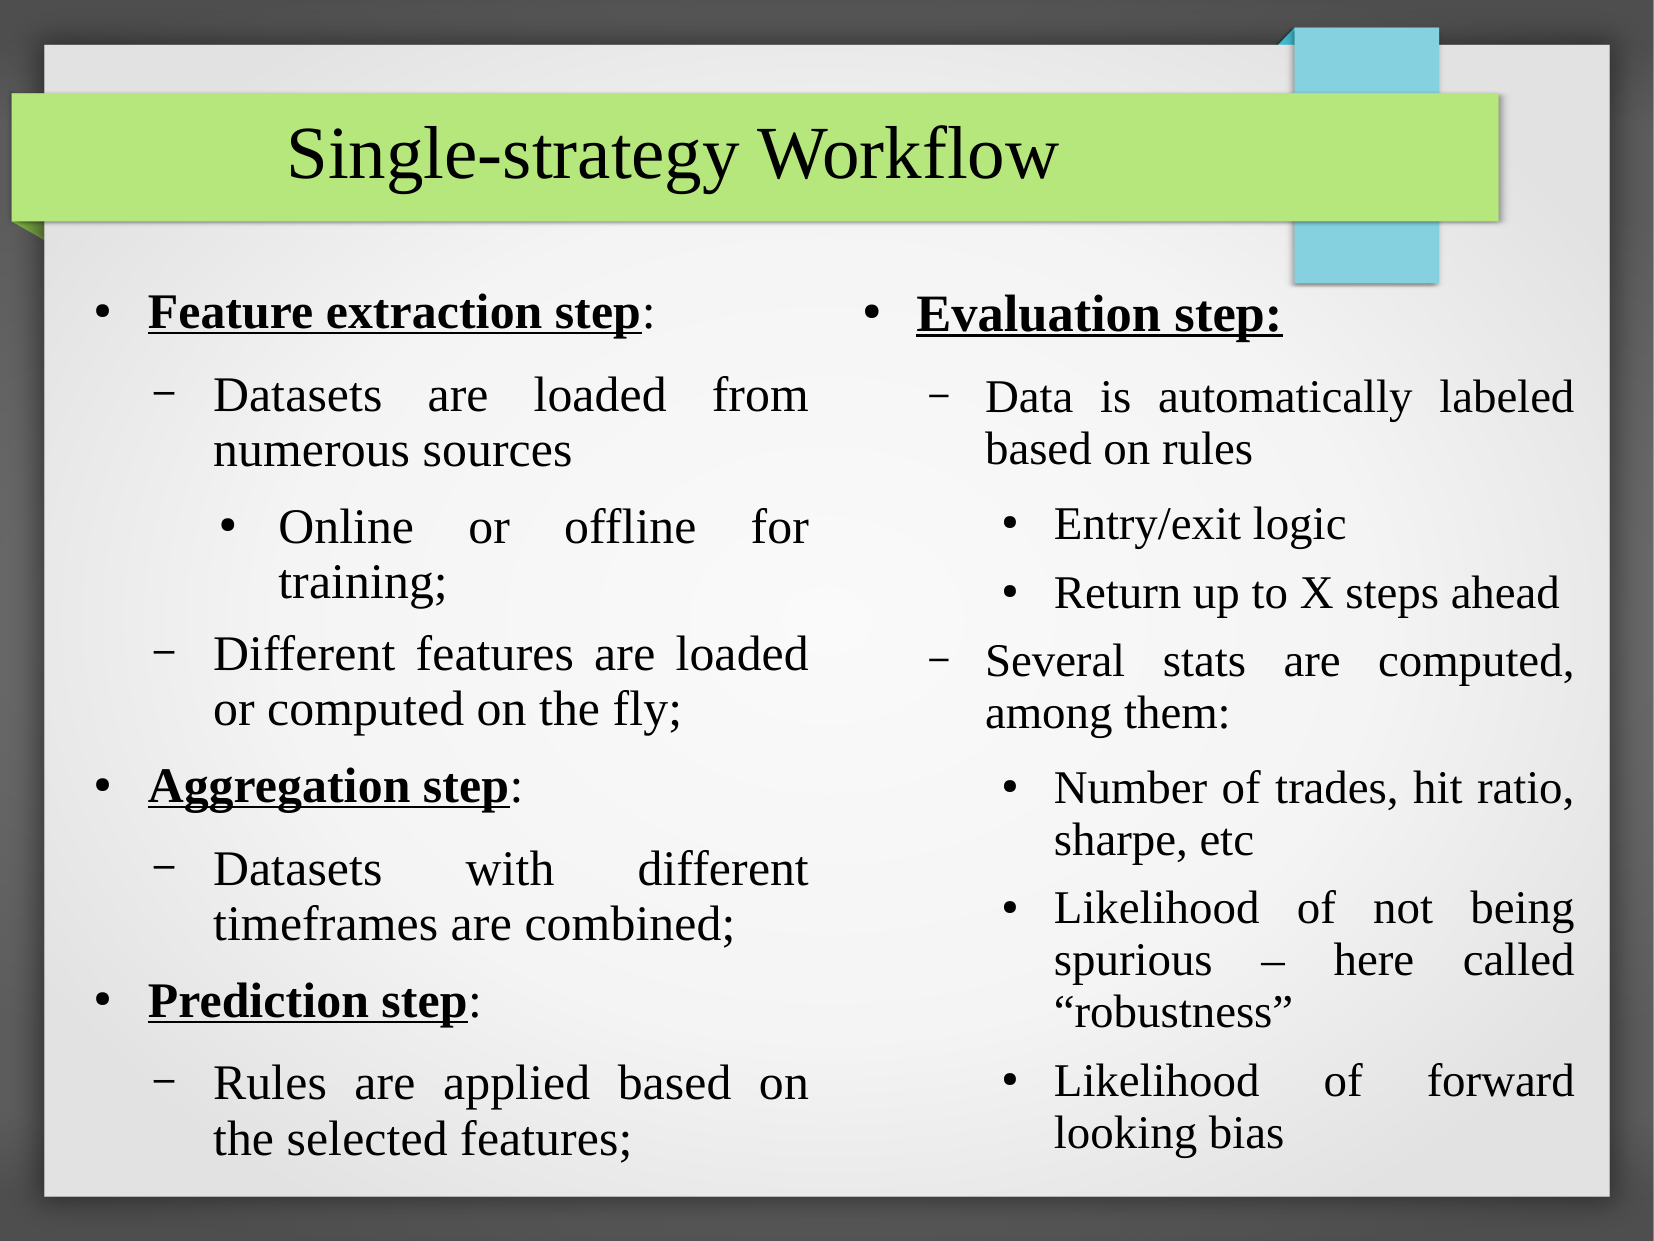

# Single-strategy Workflow
Feature extraction step:
Datasets are loaded from numerous sources
Online or offline for training;
Different features are loaded or computed on the fly;
Aggregation step:
Datasets with different timeframes are combined;
Prediction step:
Rules are applied based on the selected features;
Evaluation step:
Data is automatically labeled based on rules
Entry/exit logic
Return up to X steps ahead
Several stats are computed, among them:
Number of trades, hit ratio, sharpe, etc
Likelihood of not being spurious – here called “robustness”
Likelihood of forward looking bias